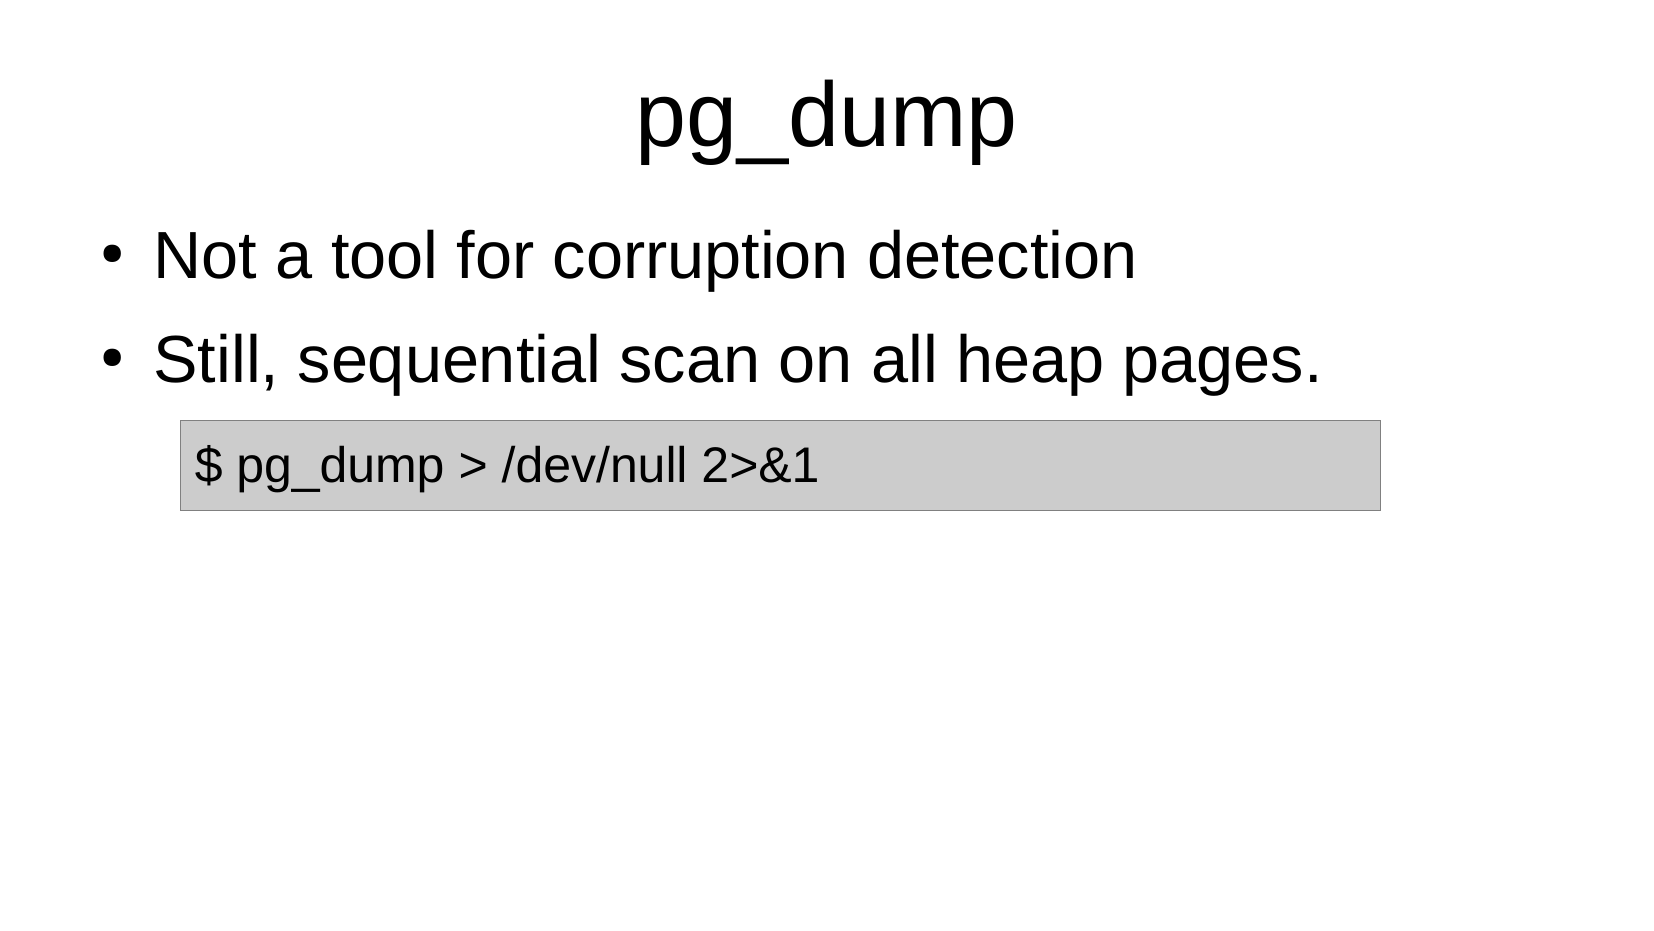

# pg_dump
Not a tool for corruption detection
Still, sequential scan on all heap pages.
$ pg_dump > /dev/null 2>&1